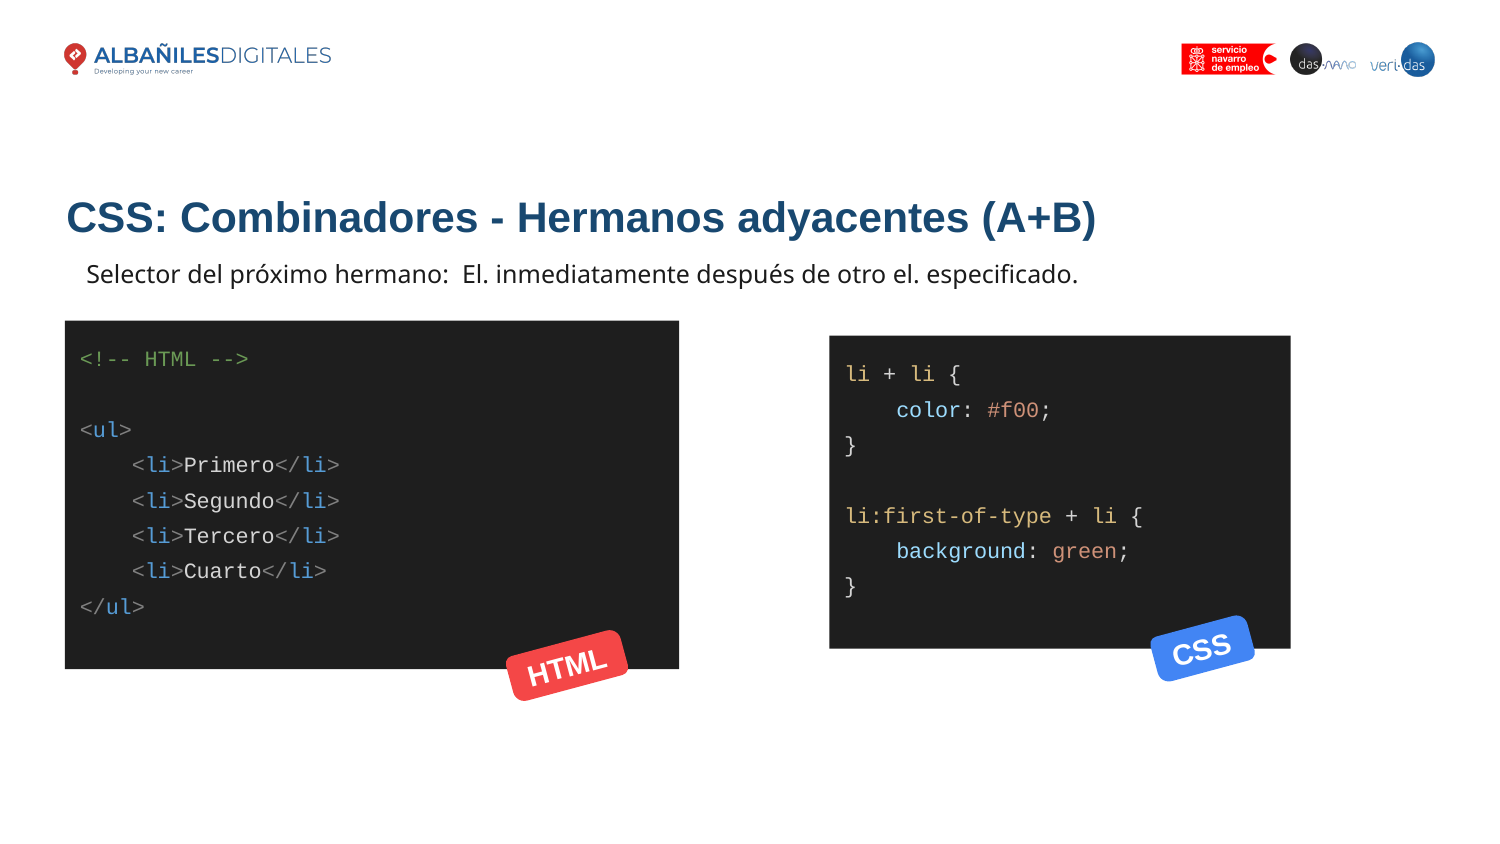

CSS: Combinadores - Hermanos adyacentes (A+B)
 Selector del próximo hermano: El. inmediatamente después de otro el. especificado.
<!-- HTML -->
<ul>
 <li>Primero</li>
 <li>Segundo</li>
 <li>Tercero</li>
 <li>Cuarto</li>
</ul>
li + li {
 color: #f00;
}
li:first-of-type + li {
 background: green;
}
CSS
HTML